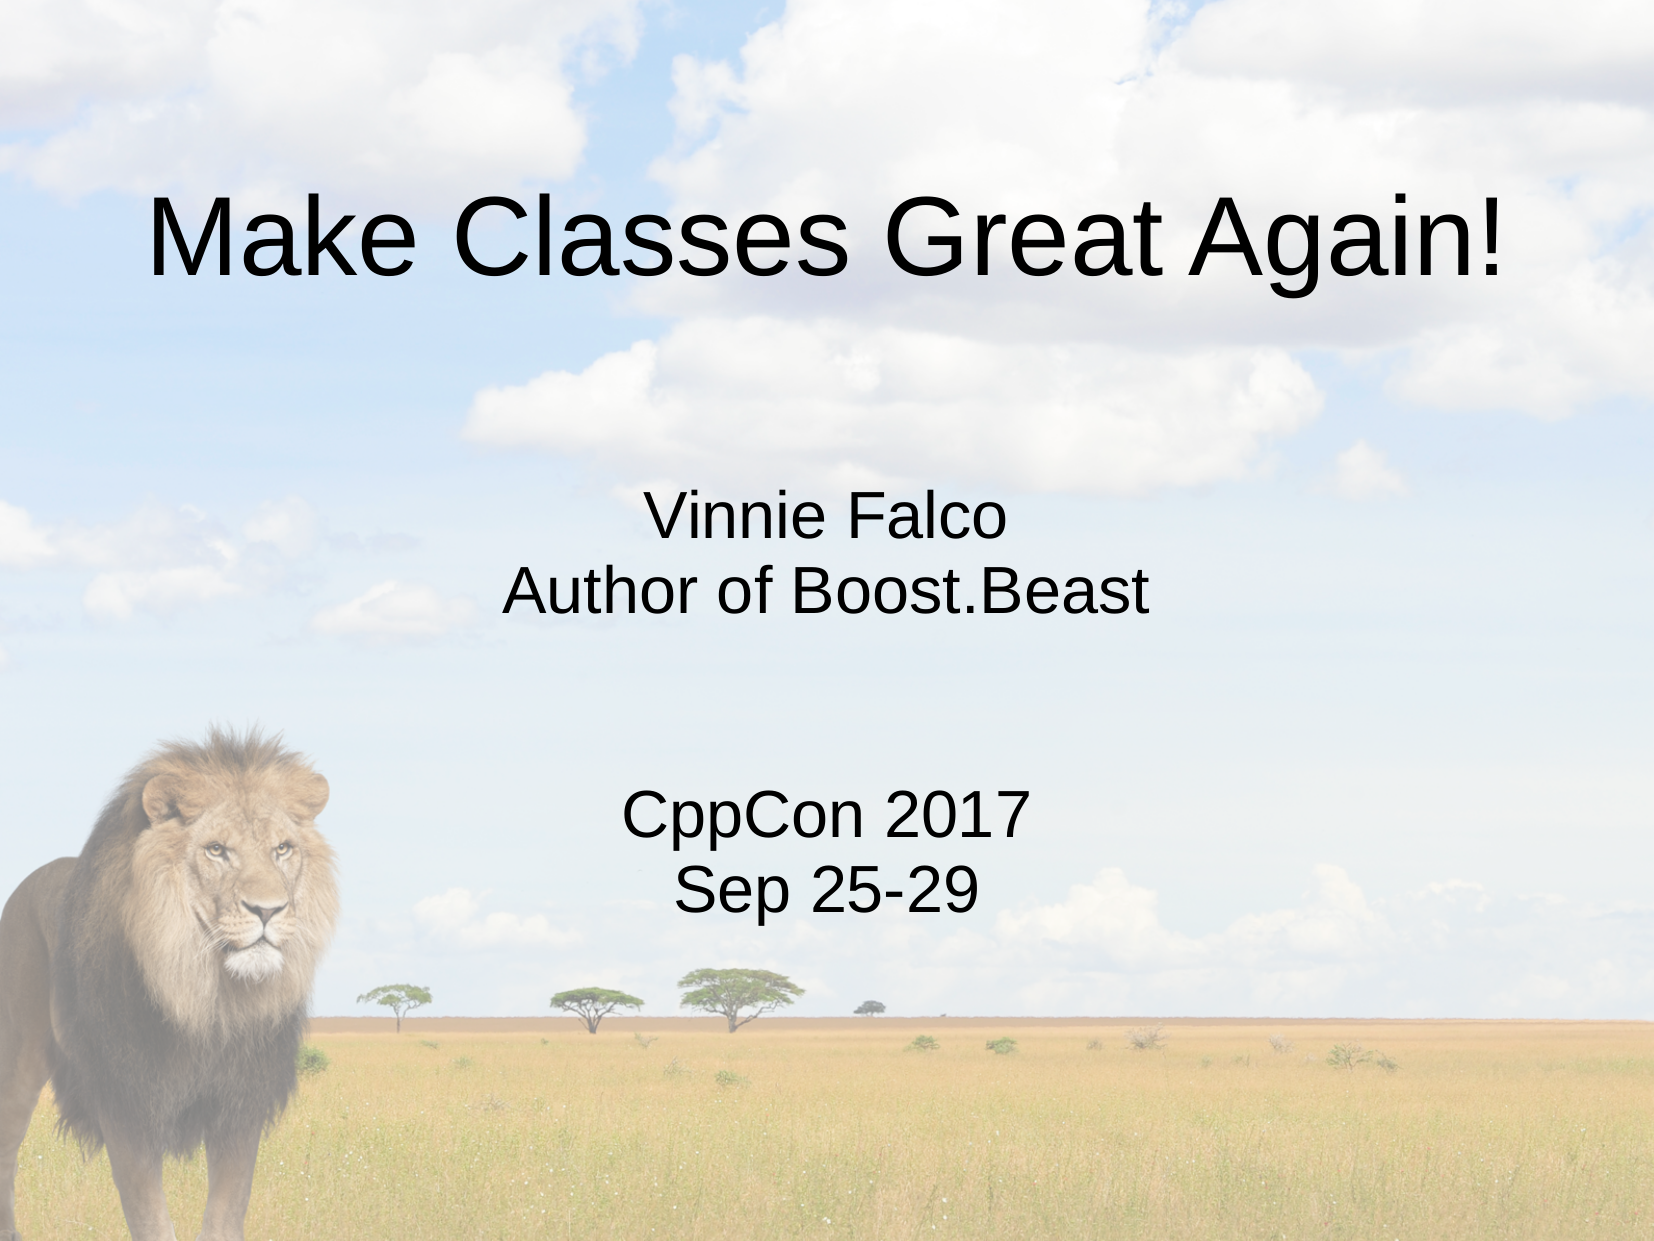

# Make Classes Great Again!
Vinnie Falco
Author of Boost.Beast
CppCon 2017
Sep 25-29
1